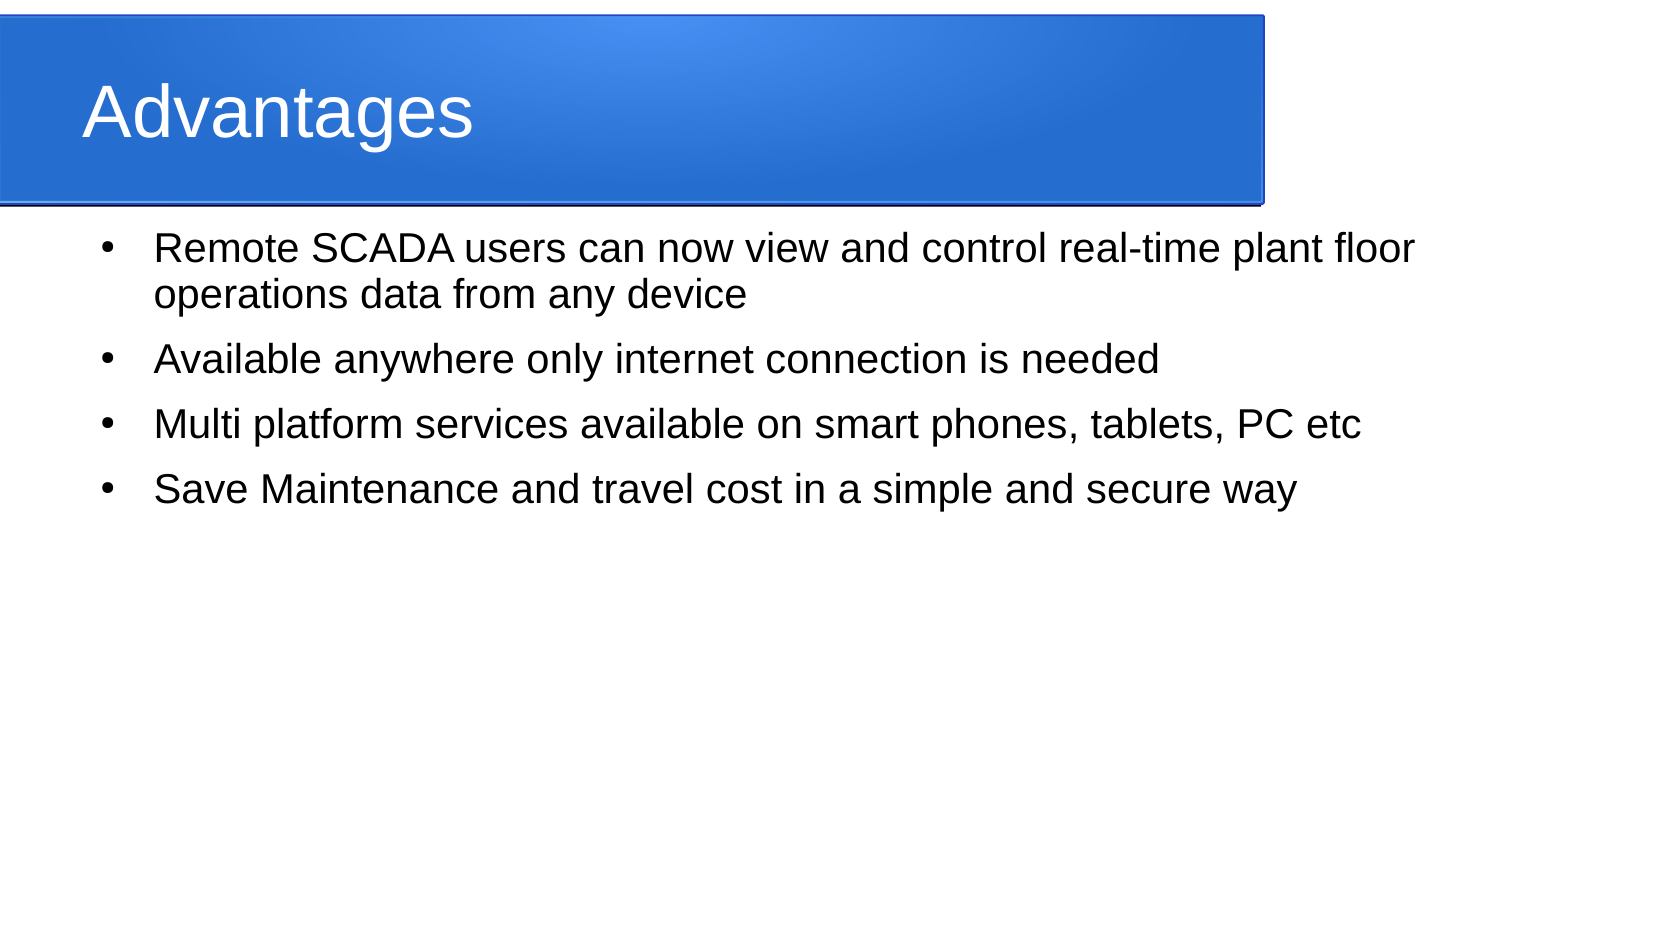

# Advantages
Remote SCADA users can now view and control real-time plant floor operations data from any device
Available anywhere only internet connection is needed
Multi platform services available on smart phones, tablets, PC etc
Save Maintenance and travel cost in a simple and secure way